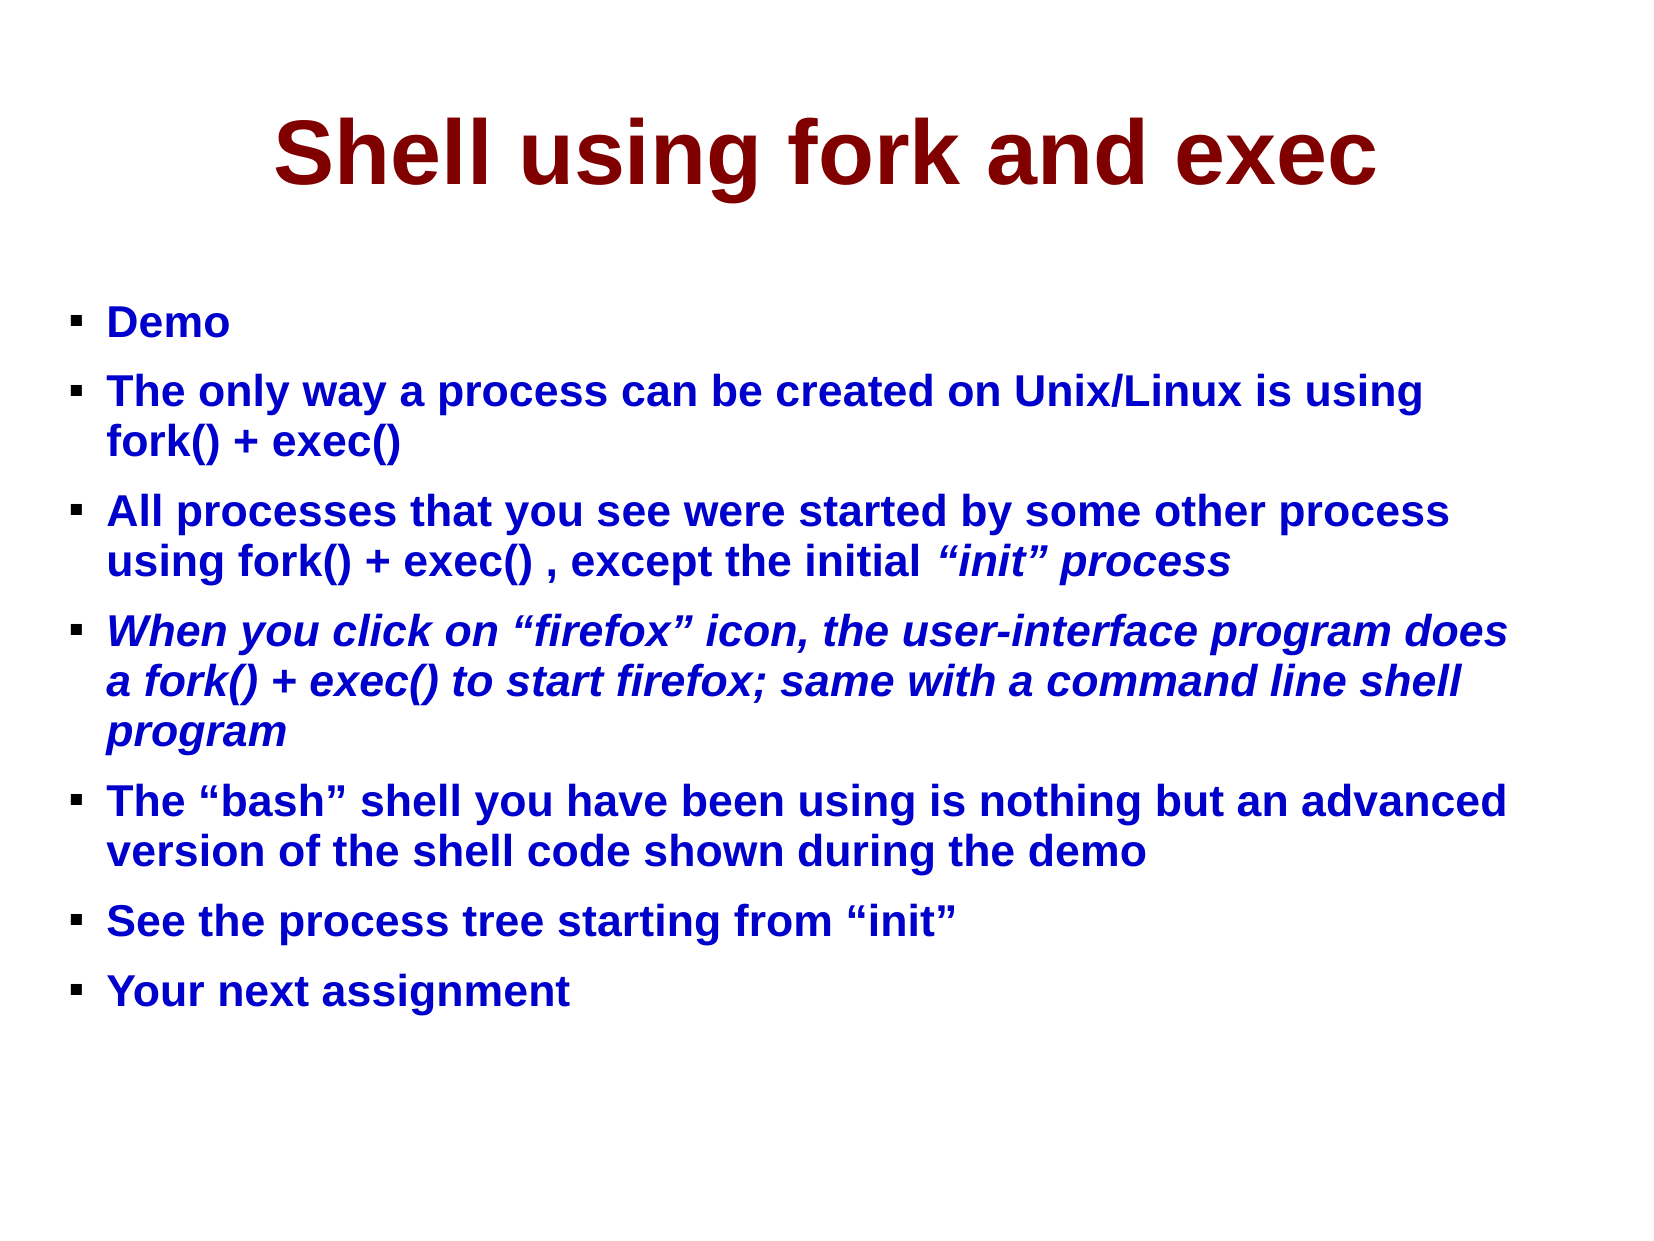

# Shell using fork and exec
Demo
The only way a process can be created on Unix/Linux is using fork() + exec()
All processes that you see were started by some other process using fork() + exec() , except the initial “init” process
When you click on “firefox” icon, the user-interface program does a fork() + exec() to start firefox; same with a command line shell program
The “bash” shell you have been using is nothing but an advanced version of the shell code shown during the demo
See the process tree starting from “init”
Your next assignment